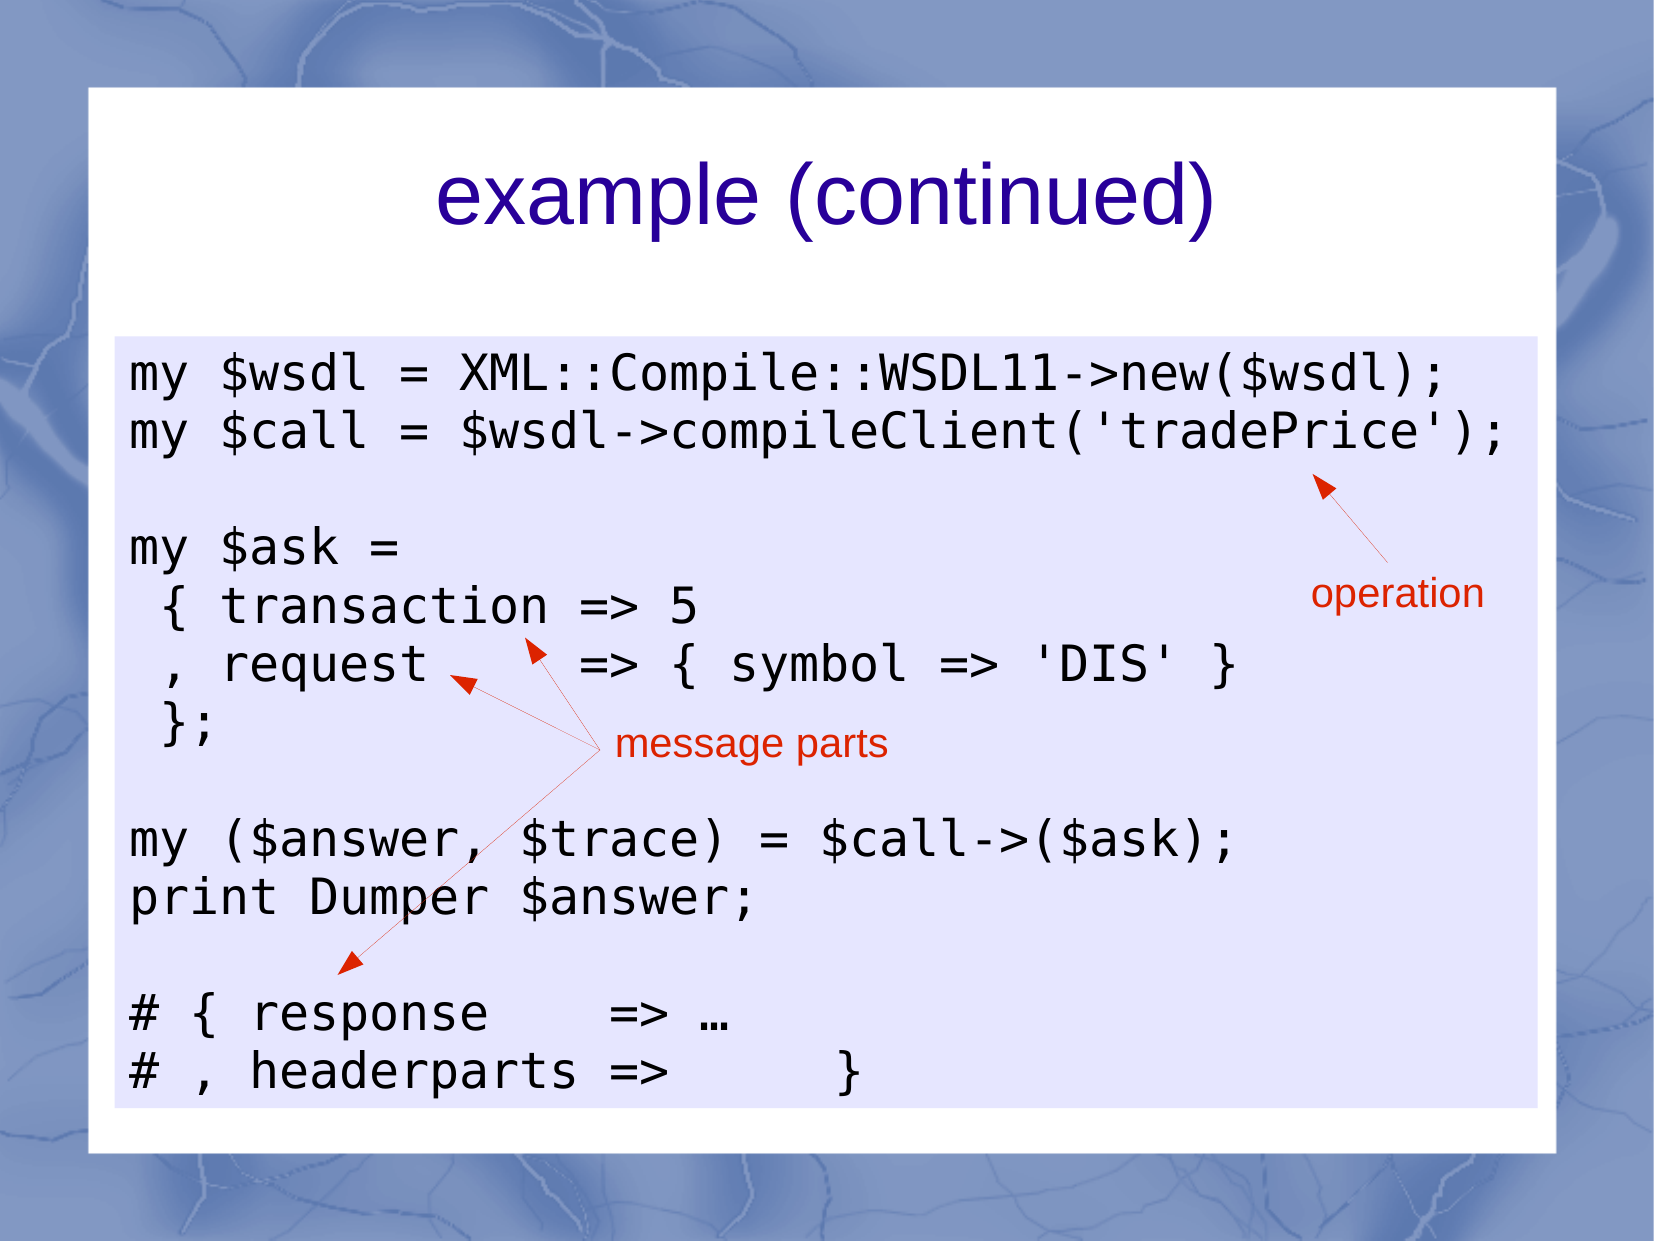

# example (continued)
my $wsdl = XML::Compile::WSDL11->new($wsdl);
my $call = $wsdl->compileClient('tradePrice');
my $ask =
 { transaction => 5
 , request => { symbol => 'DIS' }
 };
my ($answer, $trace) = $call->($ask);
print Dumper $answer;
# { response => …
# , headerparts =>		 }
operation
message parts